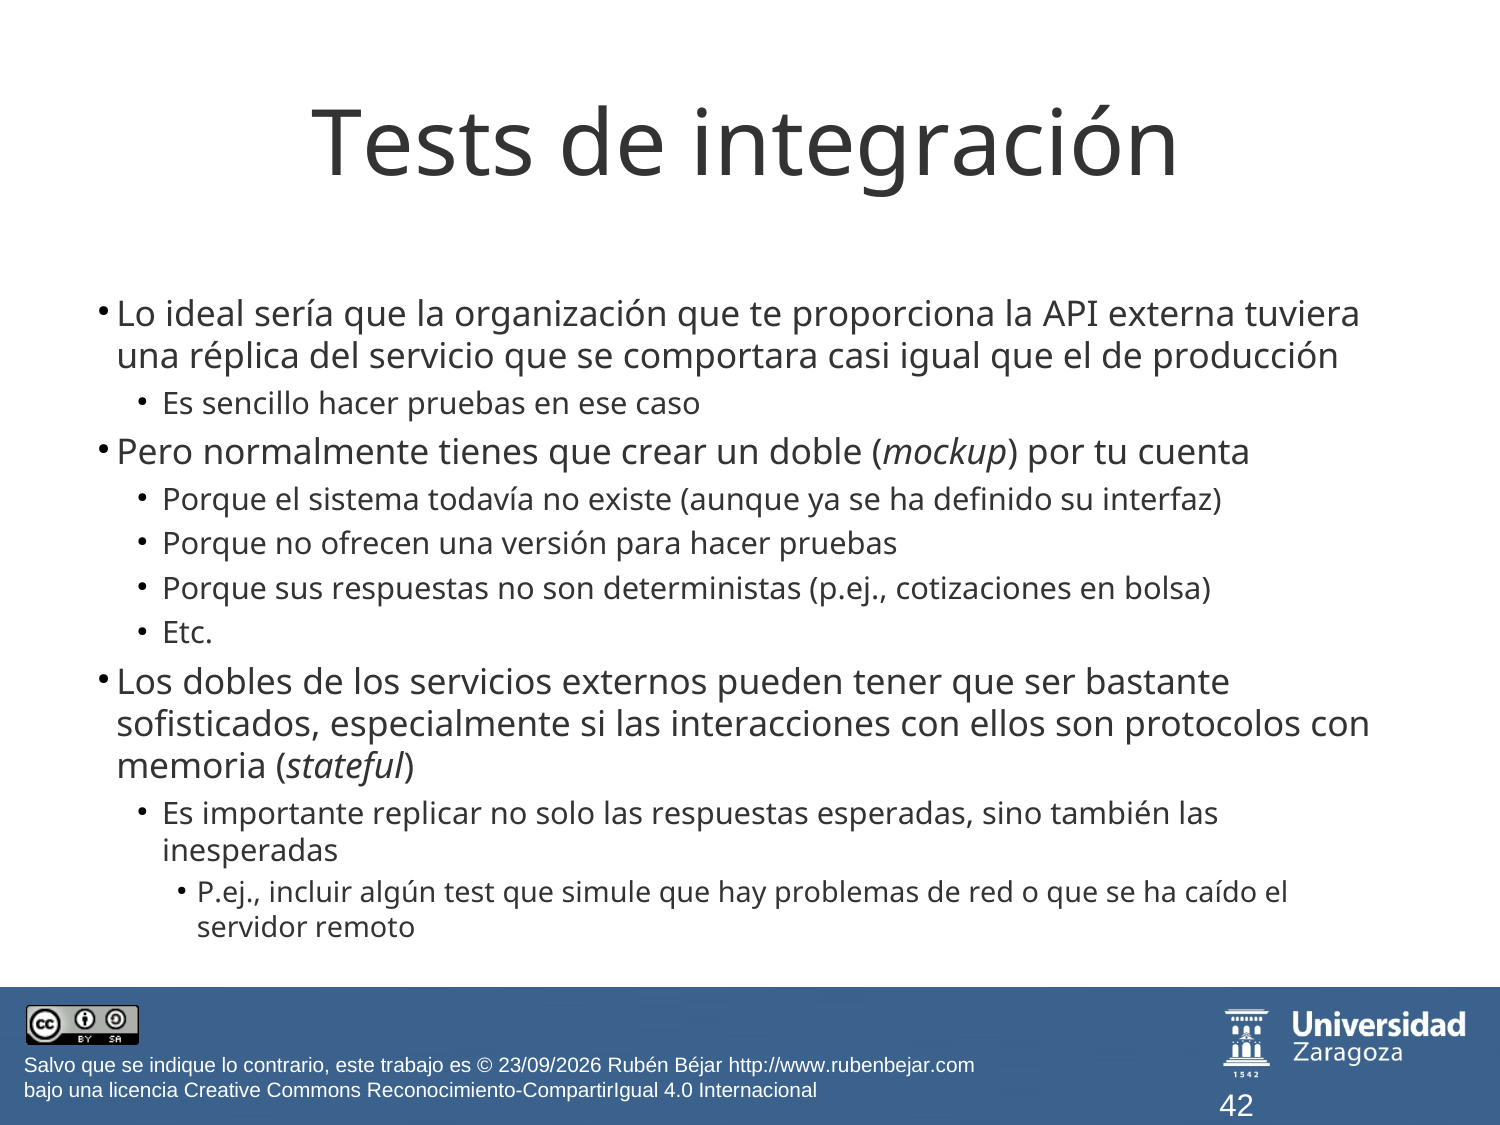

# Tests de integración
Lo ideal sería que la organización que te proporciona la API externa tuviera una réplica del servicio que se comportara casi igual que el de producción
Es sencillo hacer pruebas en ese caso
Pero normalmente tienes que crear un doble (mockup) por tu cuenta
Porque el sistema todavía no existe (aunque ya se ha definido su interfaz)
Porque no ofrecen una versión para hacer pruebas
Porque sus respuestas no son deterministas (p.ej., cotizaciones en bolsa)
Etc.
Los dobles de los servicios externos pueden tener que ser bastante sofisticados, especialmente si las interacciones con ellos son protocolos con memoria (stateful)
Es importante replicar no solo las respuestas esperadas, sino también las inesperadas
P.ej., incluir algún test que simule que hay problemas de red o que se ha caído el servidor remoto